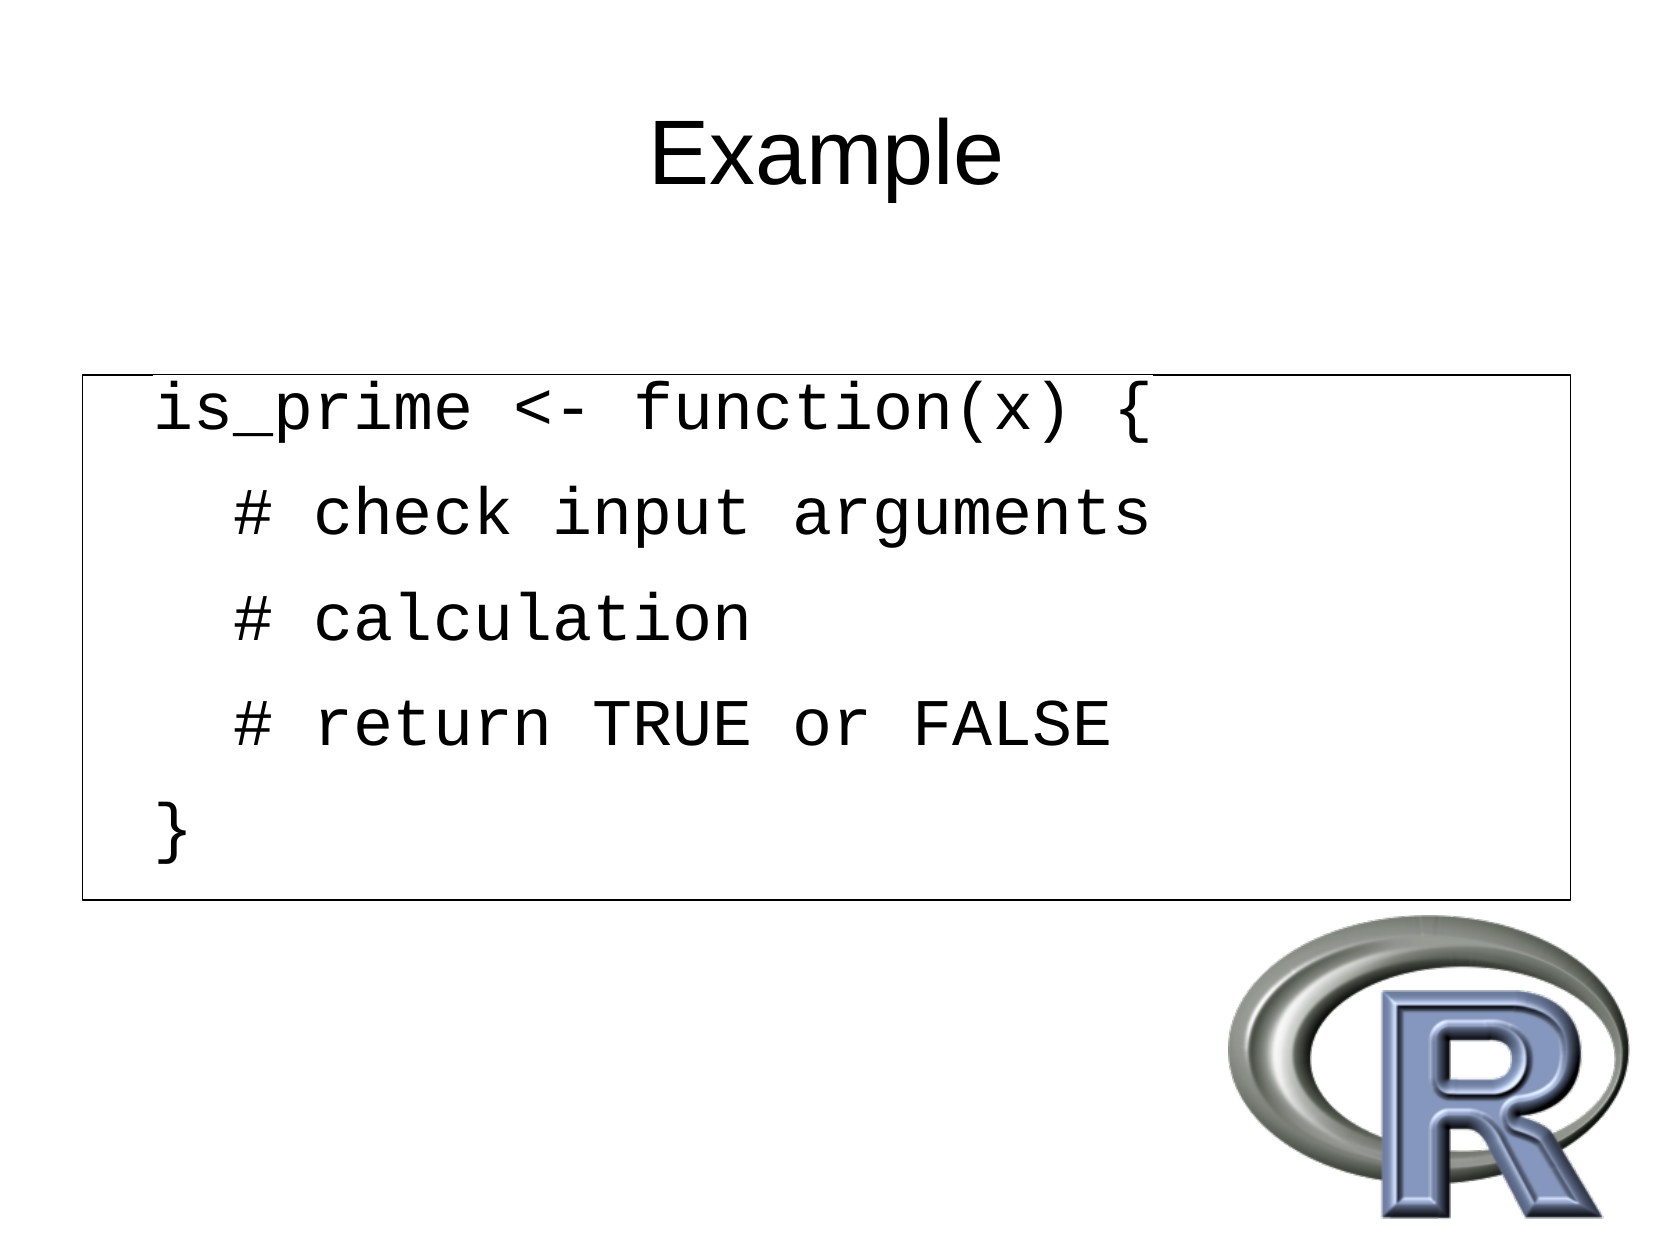

# Example
is_prime <- function(x) {
 # check input arguments
 # calculation
 # return TRUE or FALSE
}